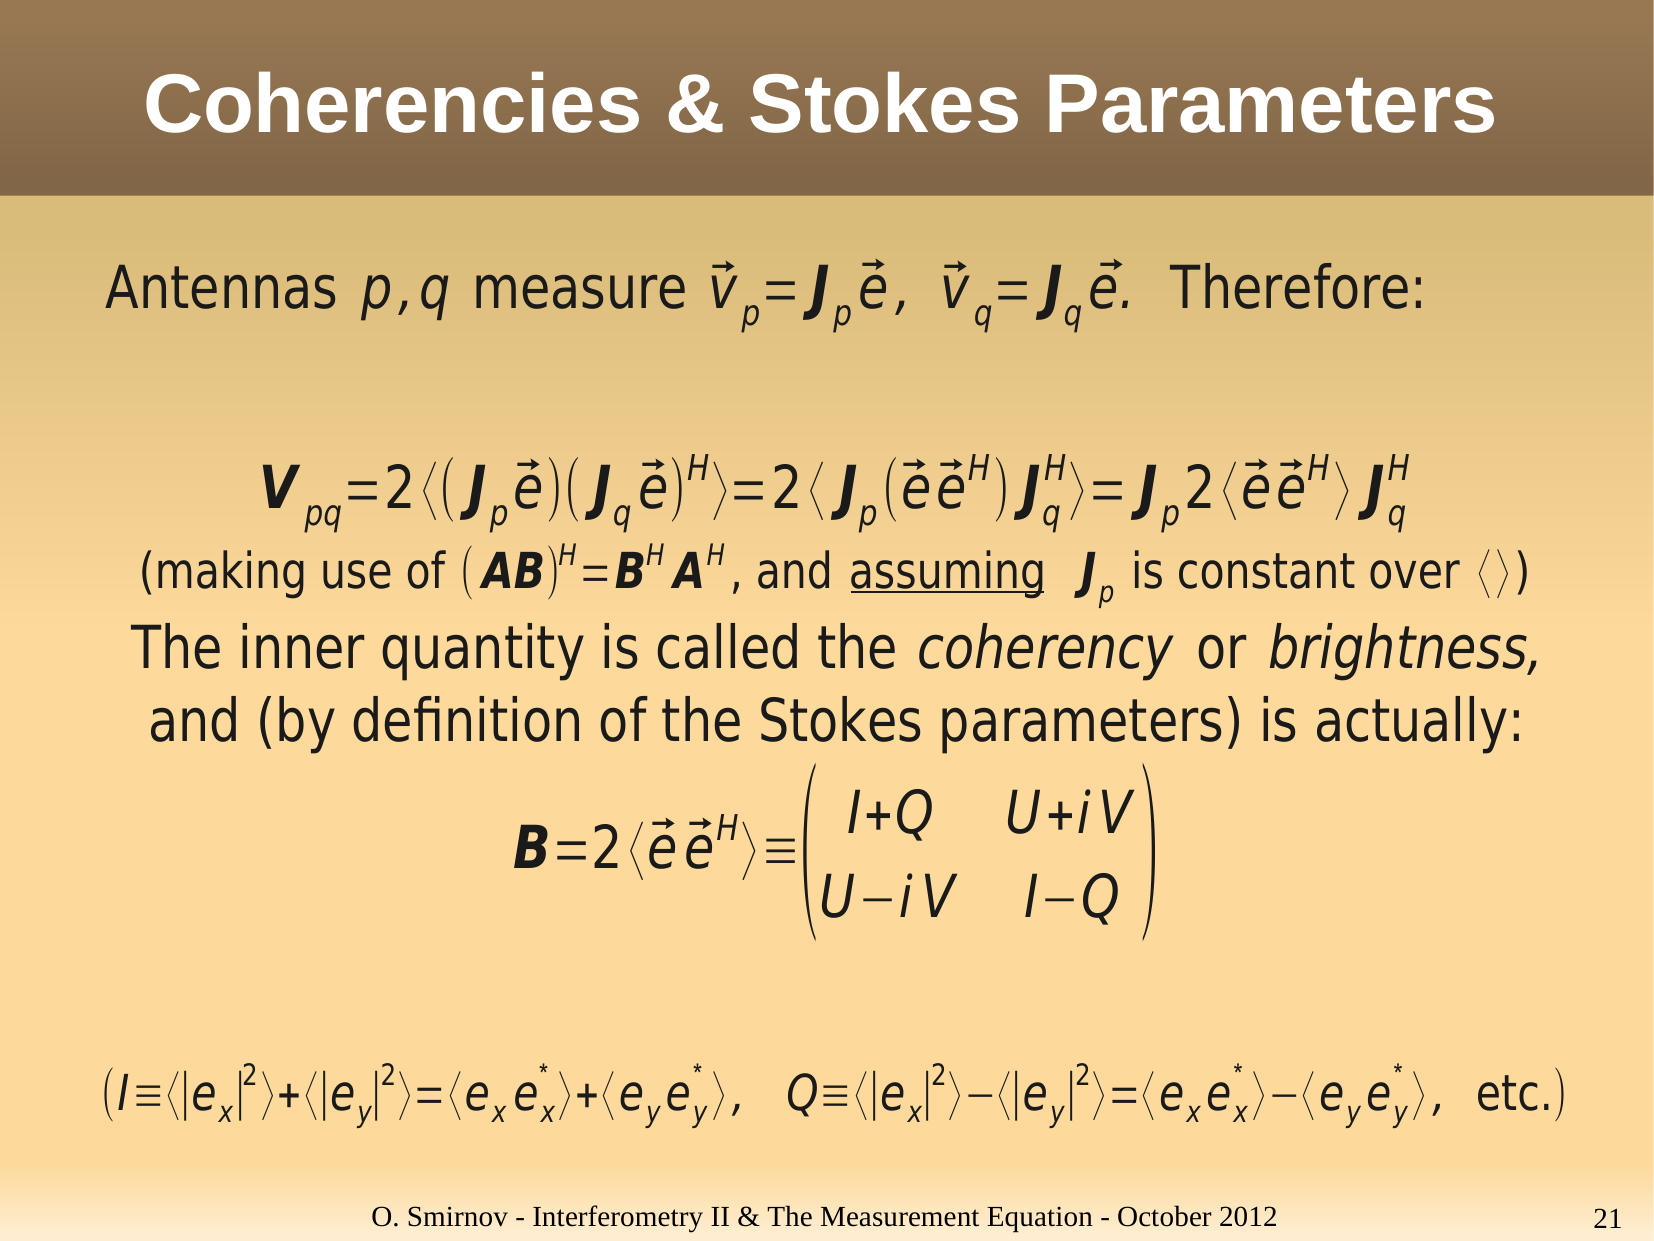

# Coherencies & Stokes Parameters
O. Smirnov - Interferometry II & The Measurement Equation - October 2012
21